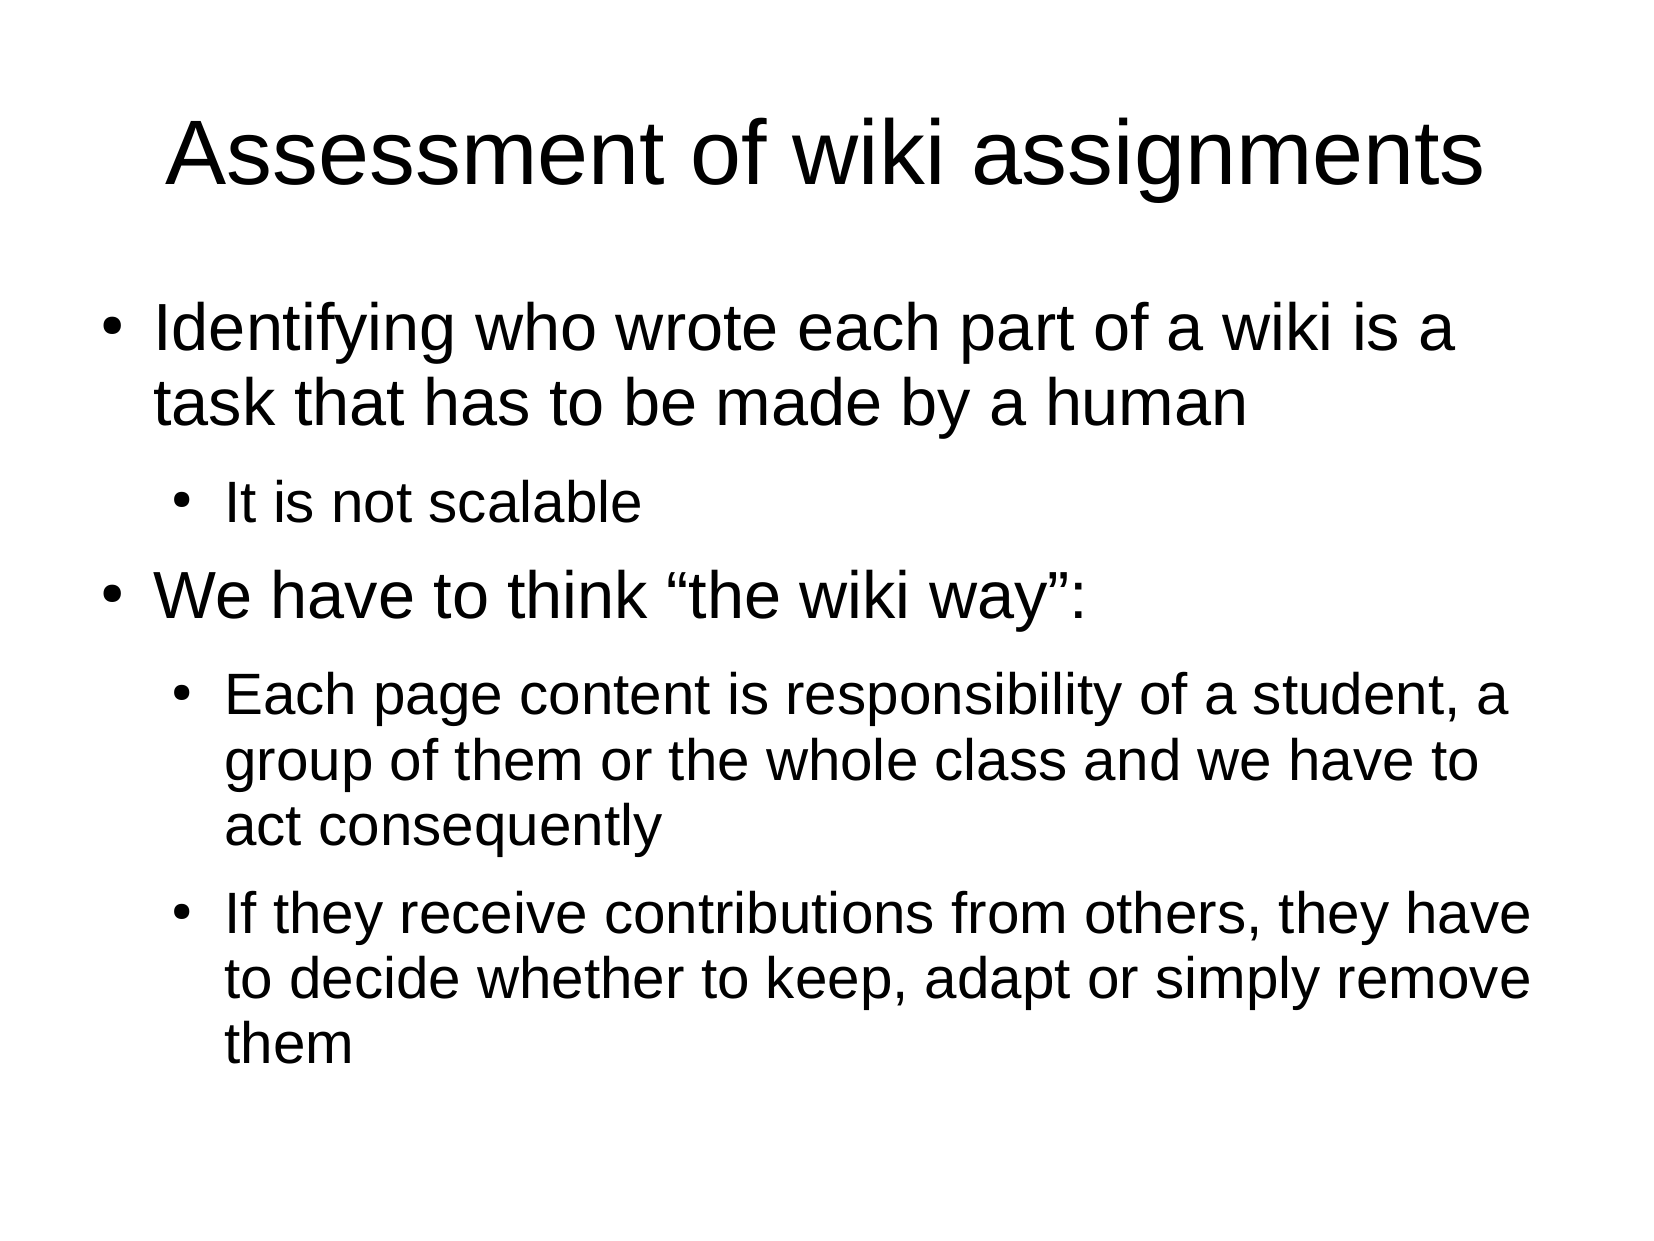

# Assessment of wiki assignments
Identifying who wrote each part of a wiki is a task that has to be made by a human
It is not scalable
We have to think “the wiki way”:
Each page content is responsibility of a student, a group of them or the whole class and we have to act consequently
If they receive contributions from others, they have to decide whether to keep, adapt or simply remove them